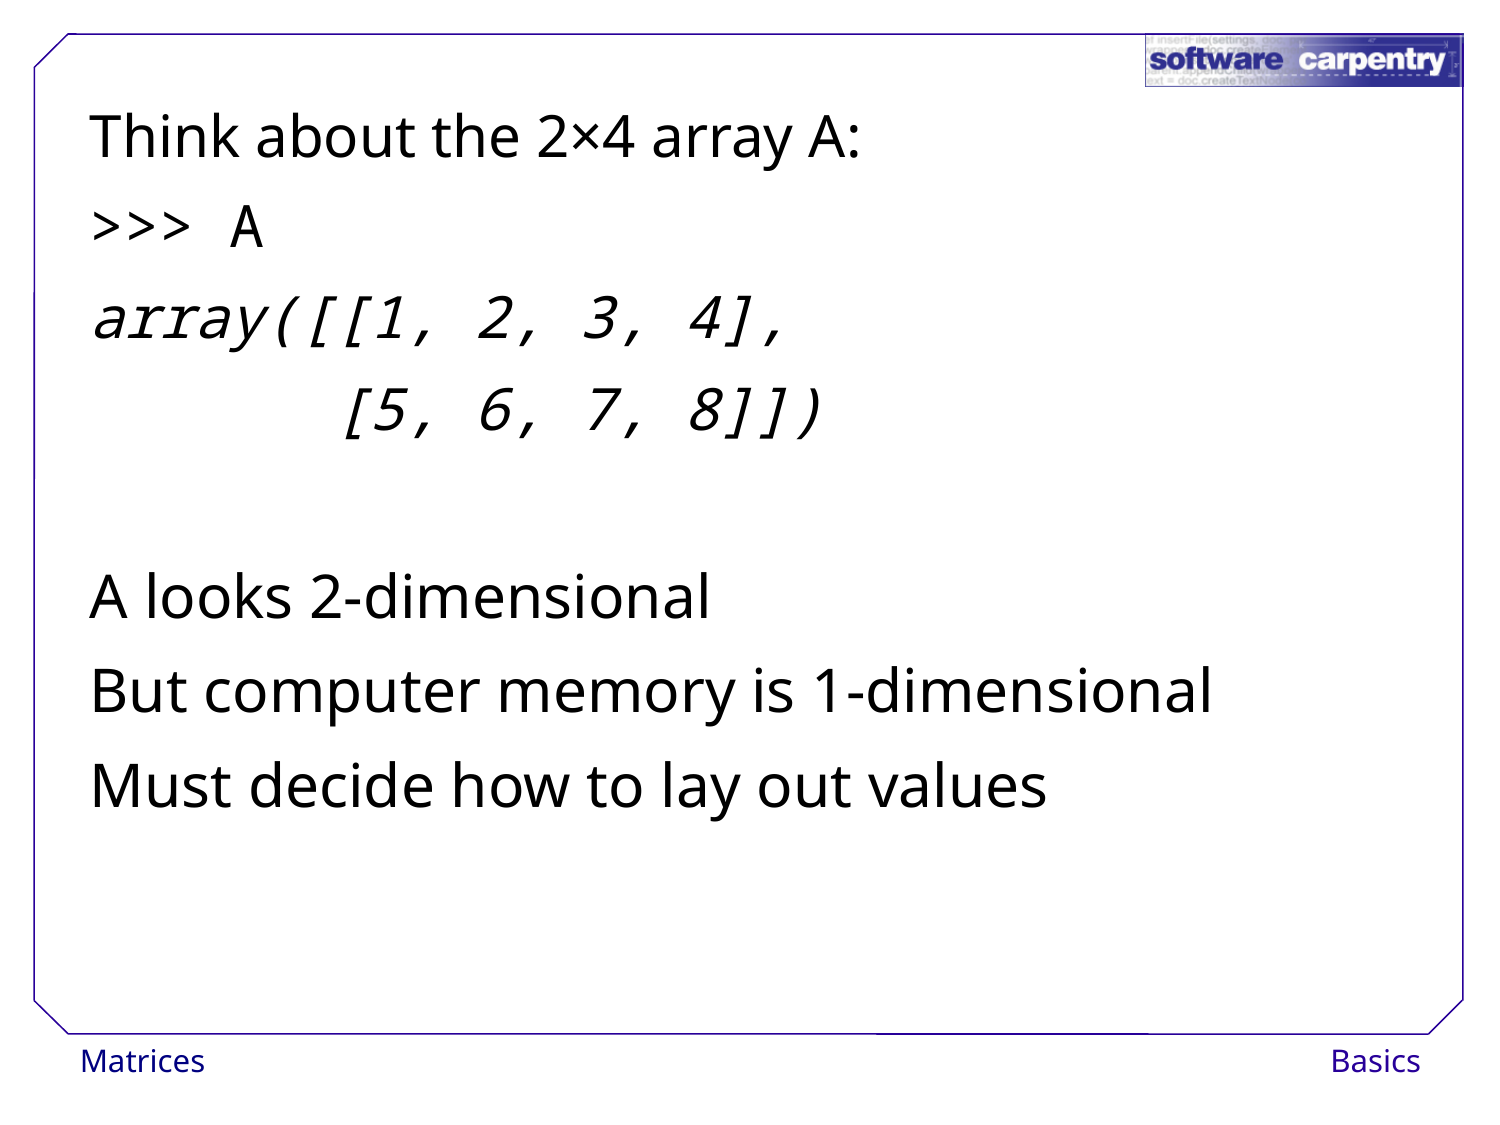

# Think about the 2×4 array A:
>>> A
array([[1, 2, 3, 4],
 [5, 6, 7, 8]])
A looks 2-dimensional
But computer memory is 1-dimensional
Must decide how to lay out values